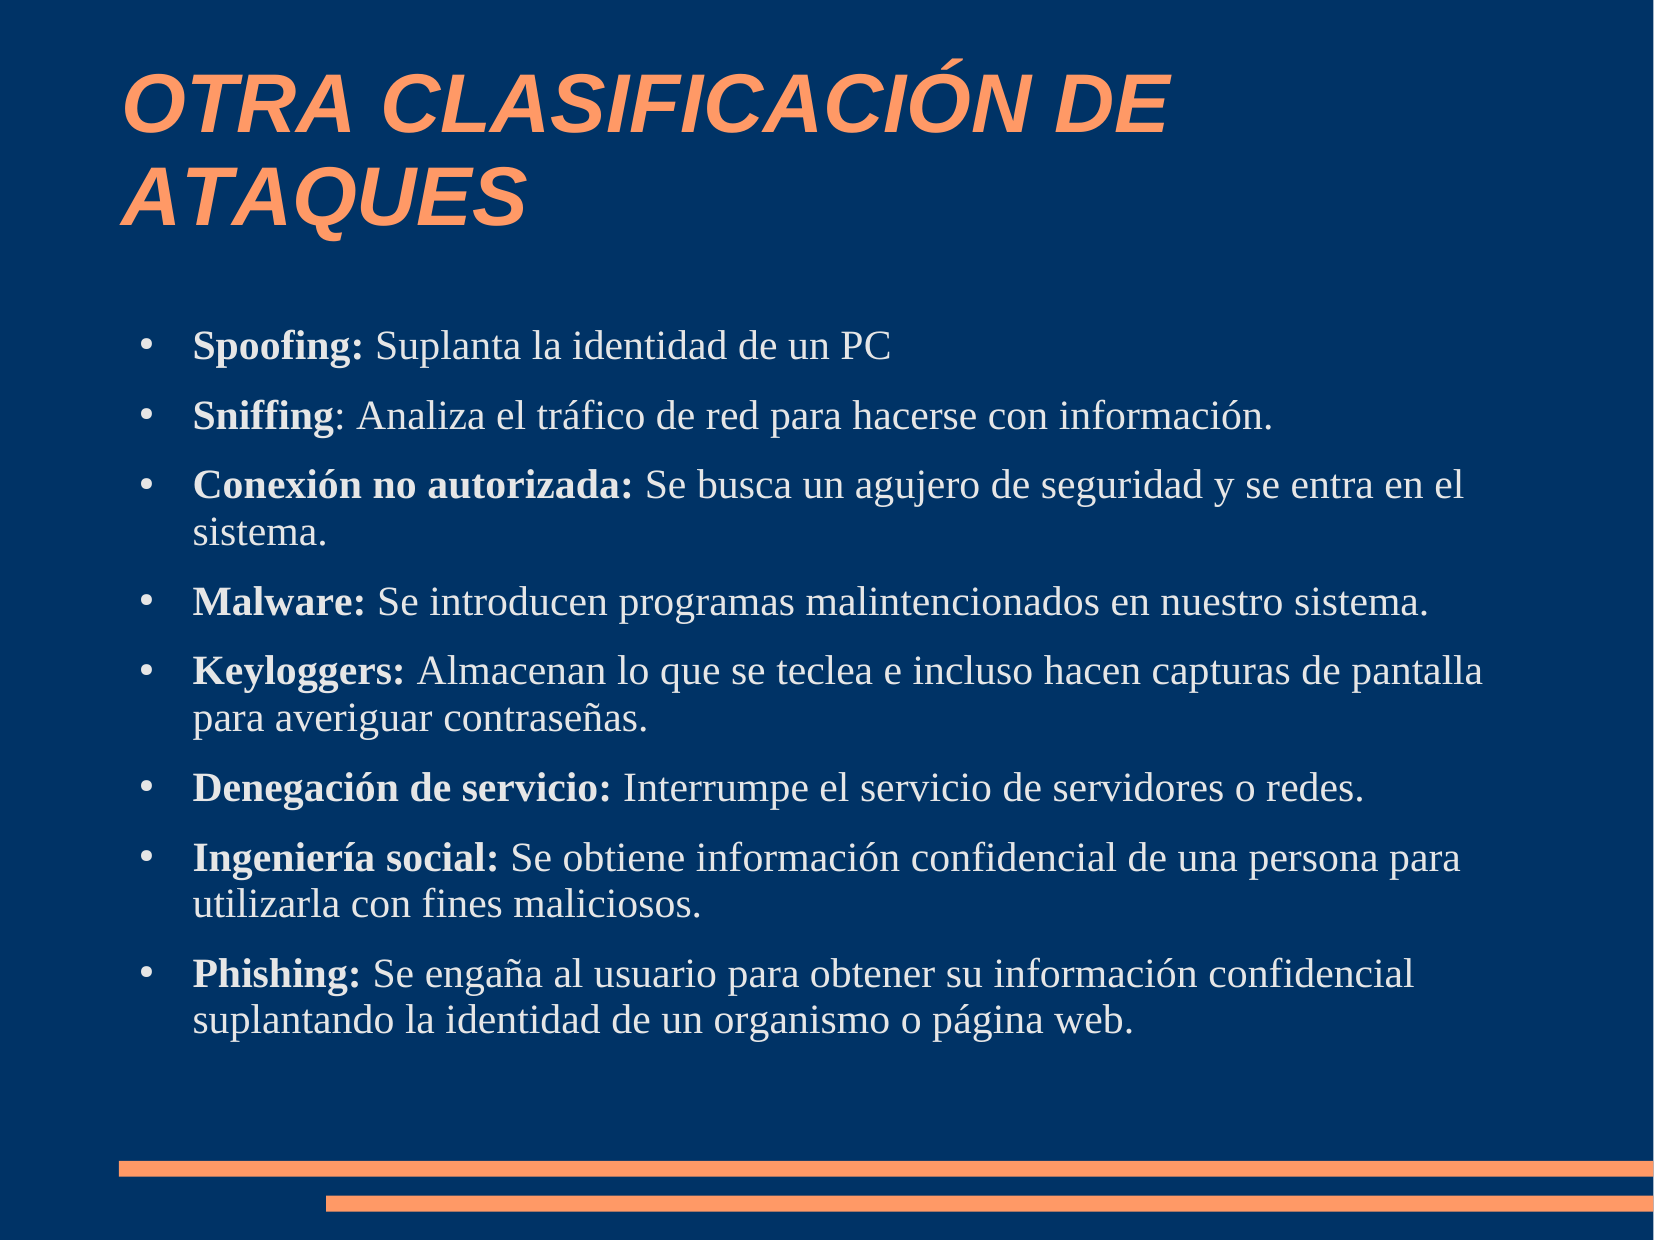

# OTRA CLASIFICACIÓN DE ATAQUES
Spoofing: Suplanta la identidad de un PC
Sniffing: Analiza el tráfico de red para hacerse con información.
Conexión no autorizada: Se busca un agujero de seguridad y se entra en el sistema.
Malware: Se introducen programas malintencionados en nuestro sistema.
Keyloggers: Almacenan lo que se teclea e incluso hacen capturas de pantalla para averiguar contraseñas.
Denegación de servicio: Interrumpe el servicio de servidores o redes.
Ingeniería social: Se obtiene información confidencial de una persona para utilizarla con fines maliciosos.
Phishing: Se engaña al usuario para obtener su información confidencial suplantando la identidad de un organismo o página web.